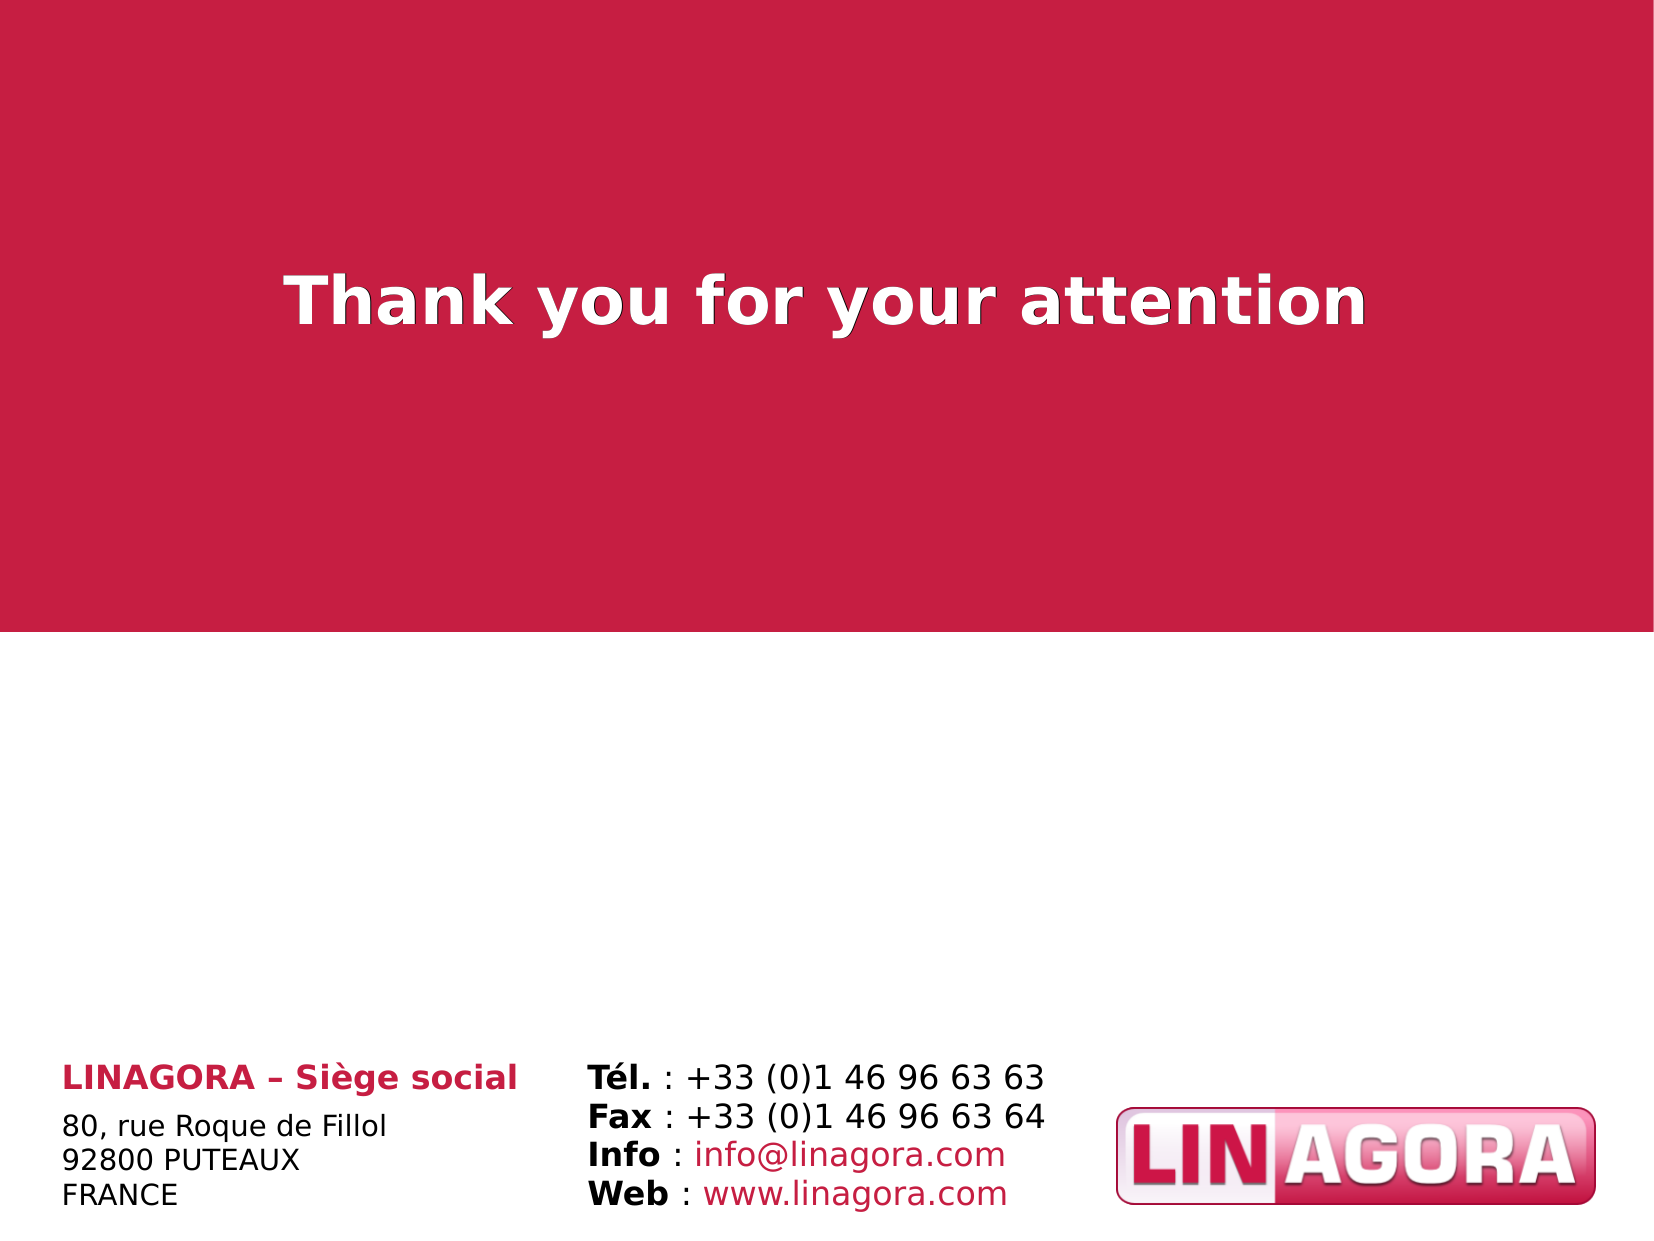

# Thank you for your attention
LINAGORA – Siège social
80, rue Roque de Fillol
92800 PUTEAUX
FRANCE
Tél. : +33 (0)1 46 96 63 63
Fax : +33 (0)1 46 96 63 64
Info : info@linagora.com
Web : www.linagora.com